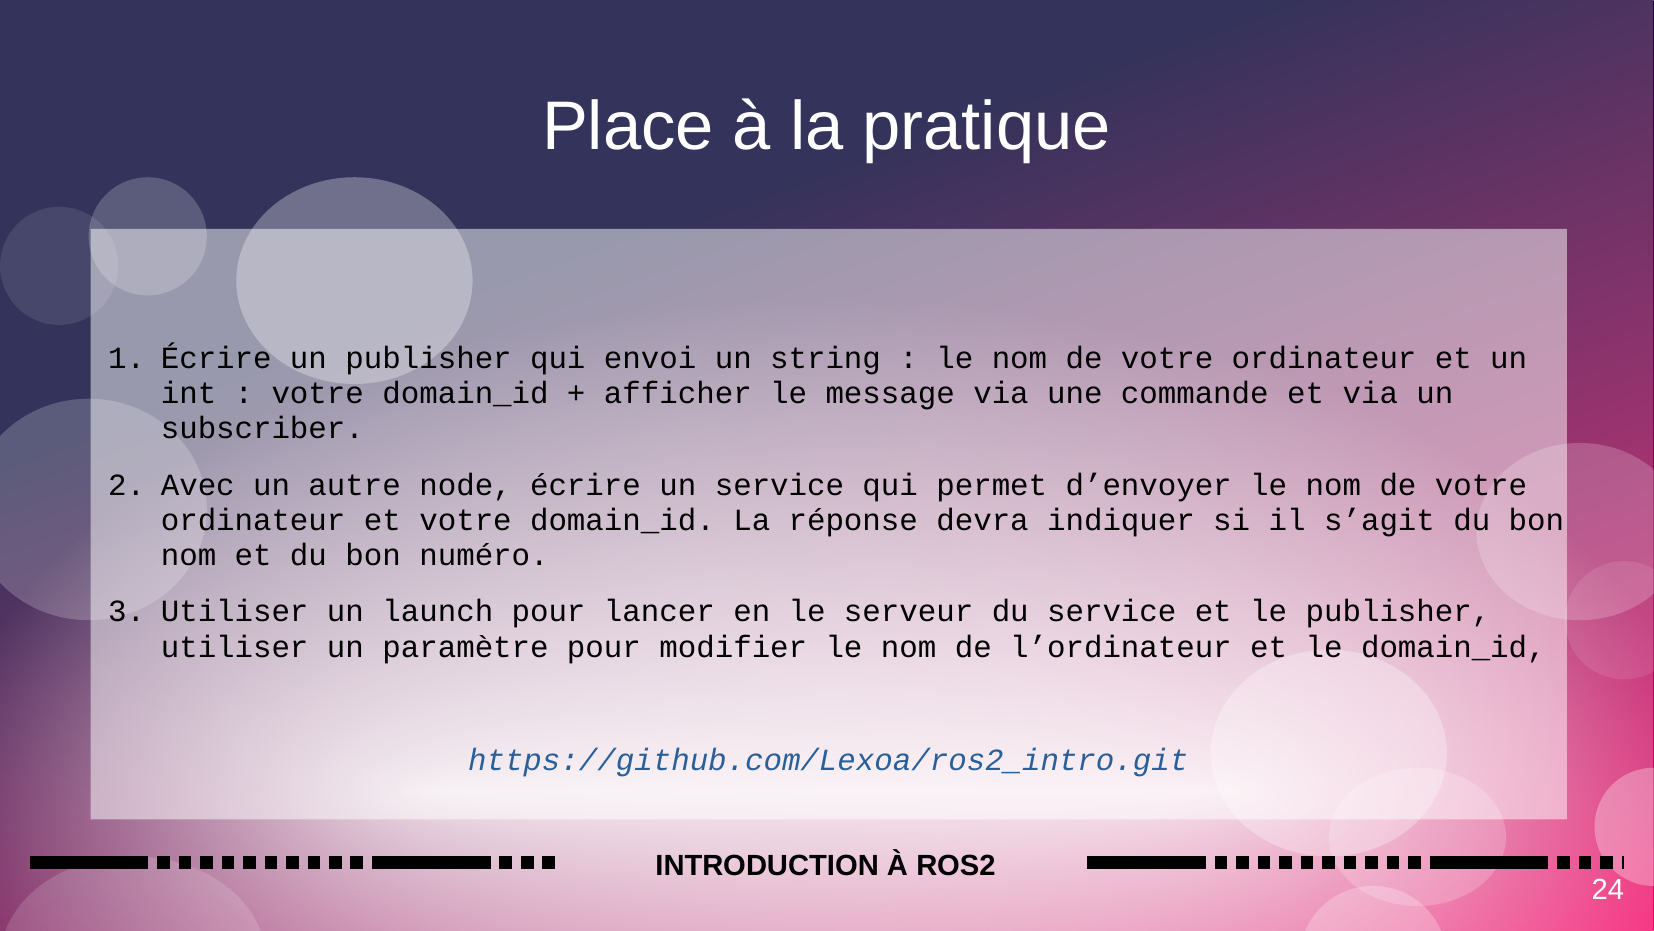

# Place à la pratique
Écrire un publisher qui envoi un string : le nom de votre ordinateur et un int : votre domain_id + afficher le message via une commande et via un subscriber.
Avec un autre node, écrire un service qui permet d’envoyer le nom de votre ordinateur et votre domain_id. La réponse devra indiquer si il s’agit du bon nom et du bon numéro.
Utiliser un launch pour lancer en le serveur du service et le publisher, utiliser un paramètre pour modifier le nom de l’ordinateur et le domain_id,
https://github.com/Lexoa/ros2_intro.git